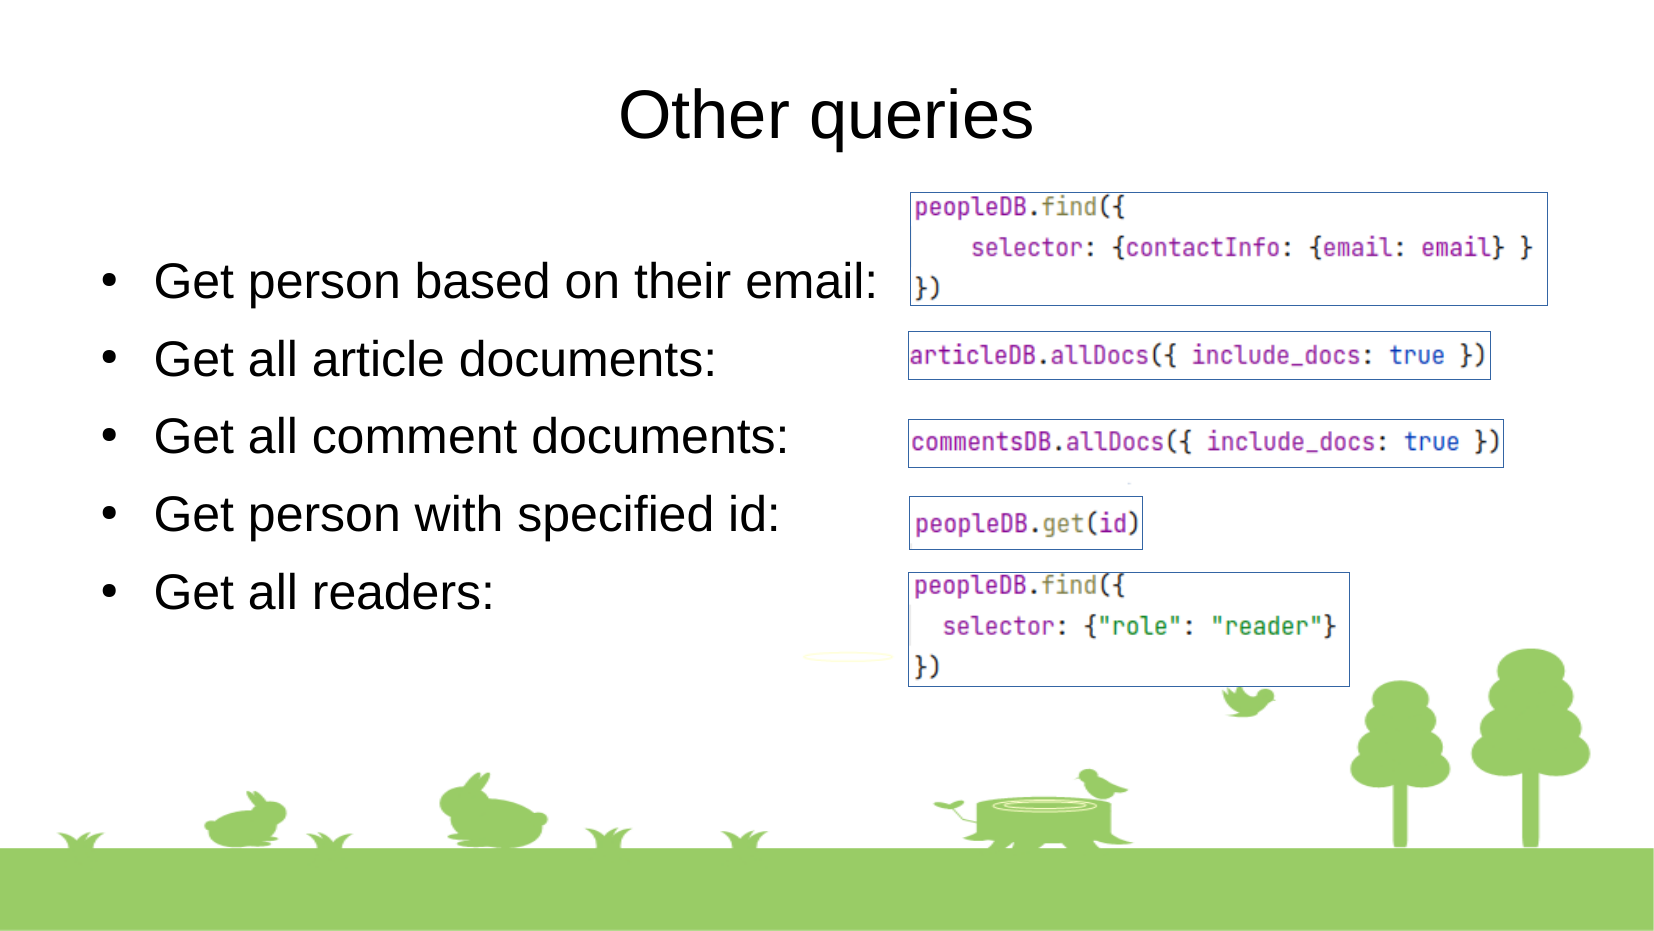

# Other queries
Get person based on their email:
Get all article documents:
Get all comment documents:
Get person with specified id:
Get all readers: